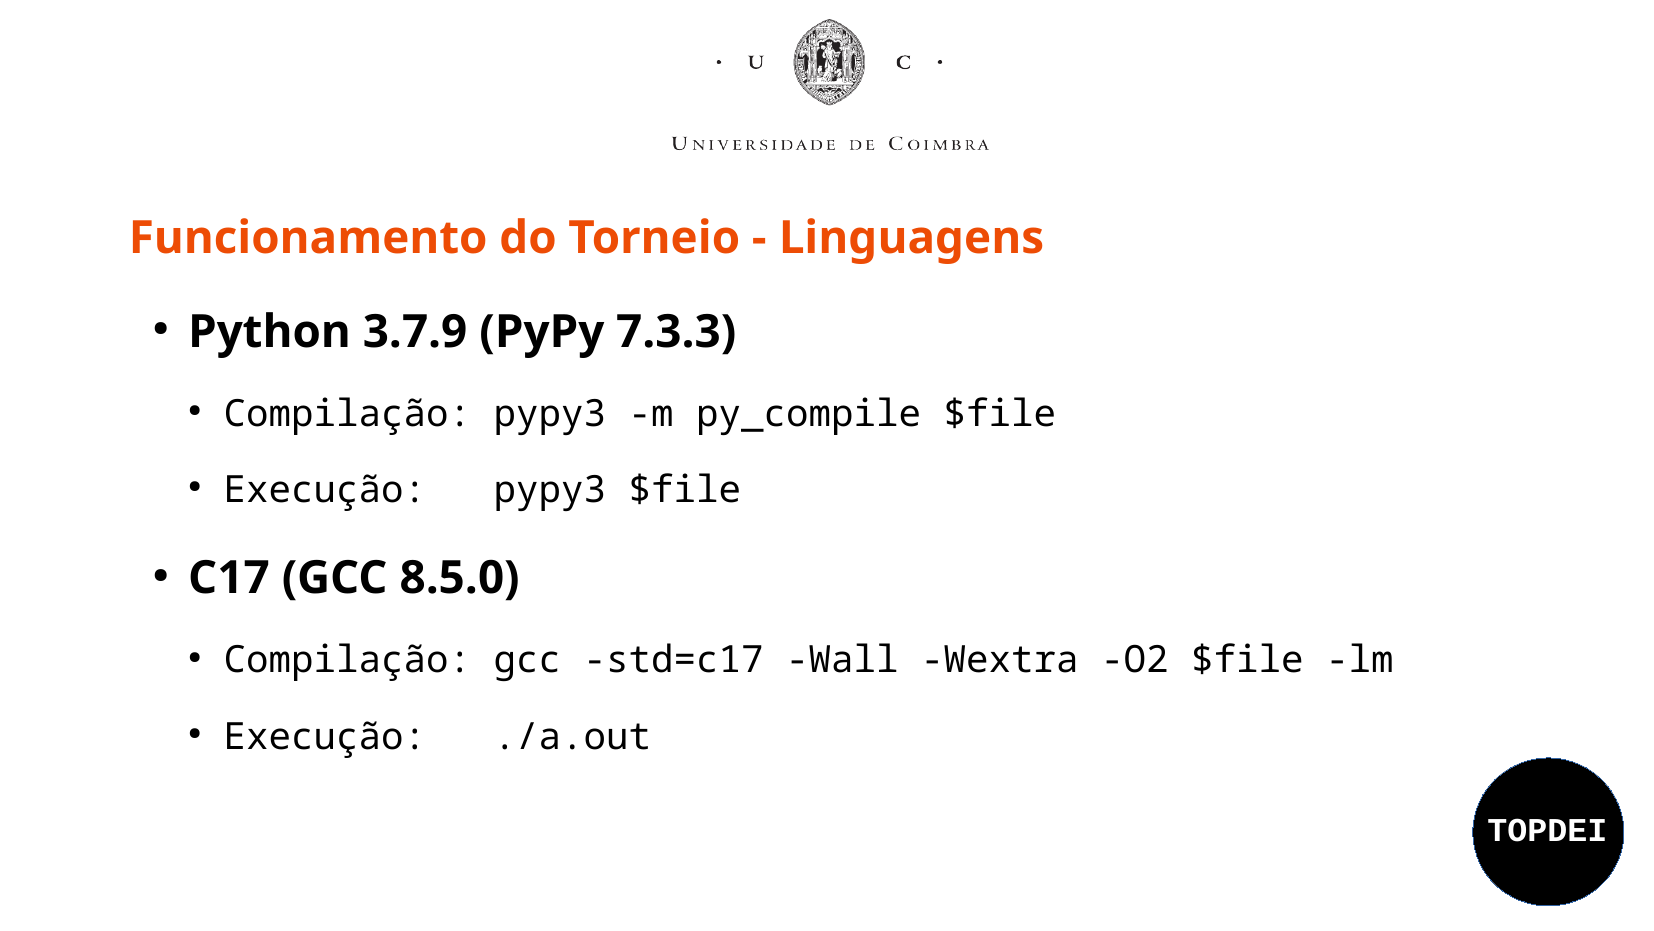

Funcionamento do Torneio - Linguagens
Python 3.7.9 (PyPy 7.3.3)
Compilação: pypy3 -m py_compile $file
Execução: pypy3 $file
C17 (GCC 8.5.0)
Compilação: gcc -std=c17 -Wall -Wextra -O2 $file -lm
Execução: ./a.out
TOPDEI